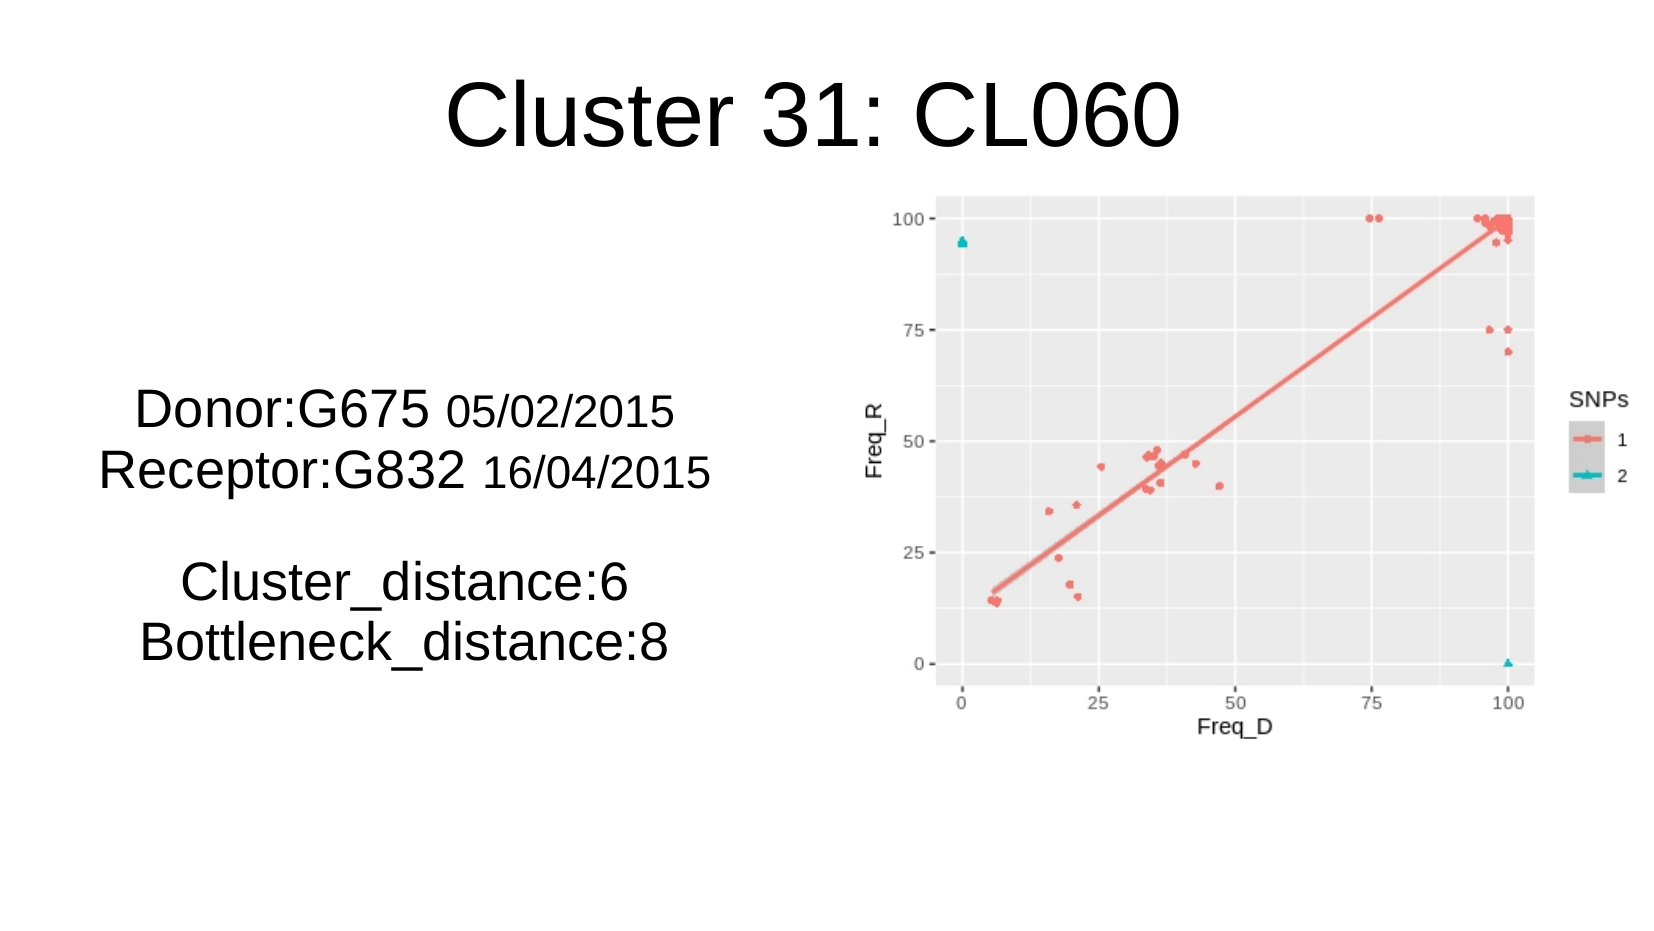

# Cluster 31: CL060
Donor:G675 05/02/2015
Receptor:G832 16/04/2015
Cluster_distance:6
Bottleneck_distance:8